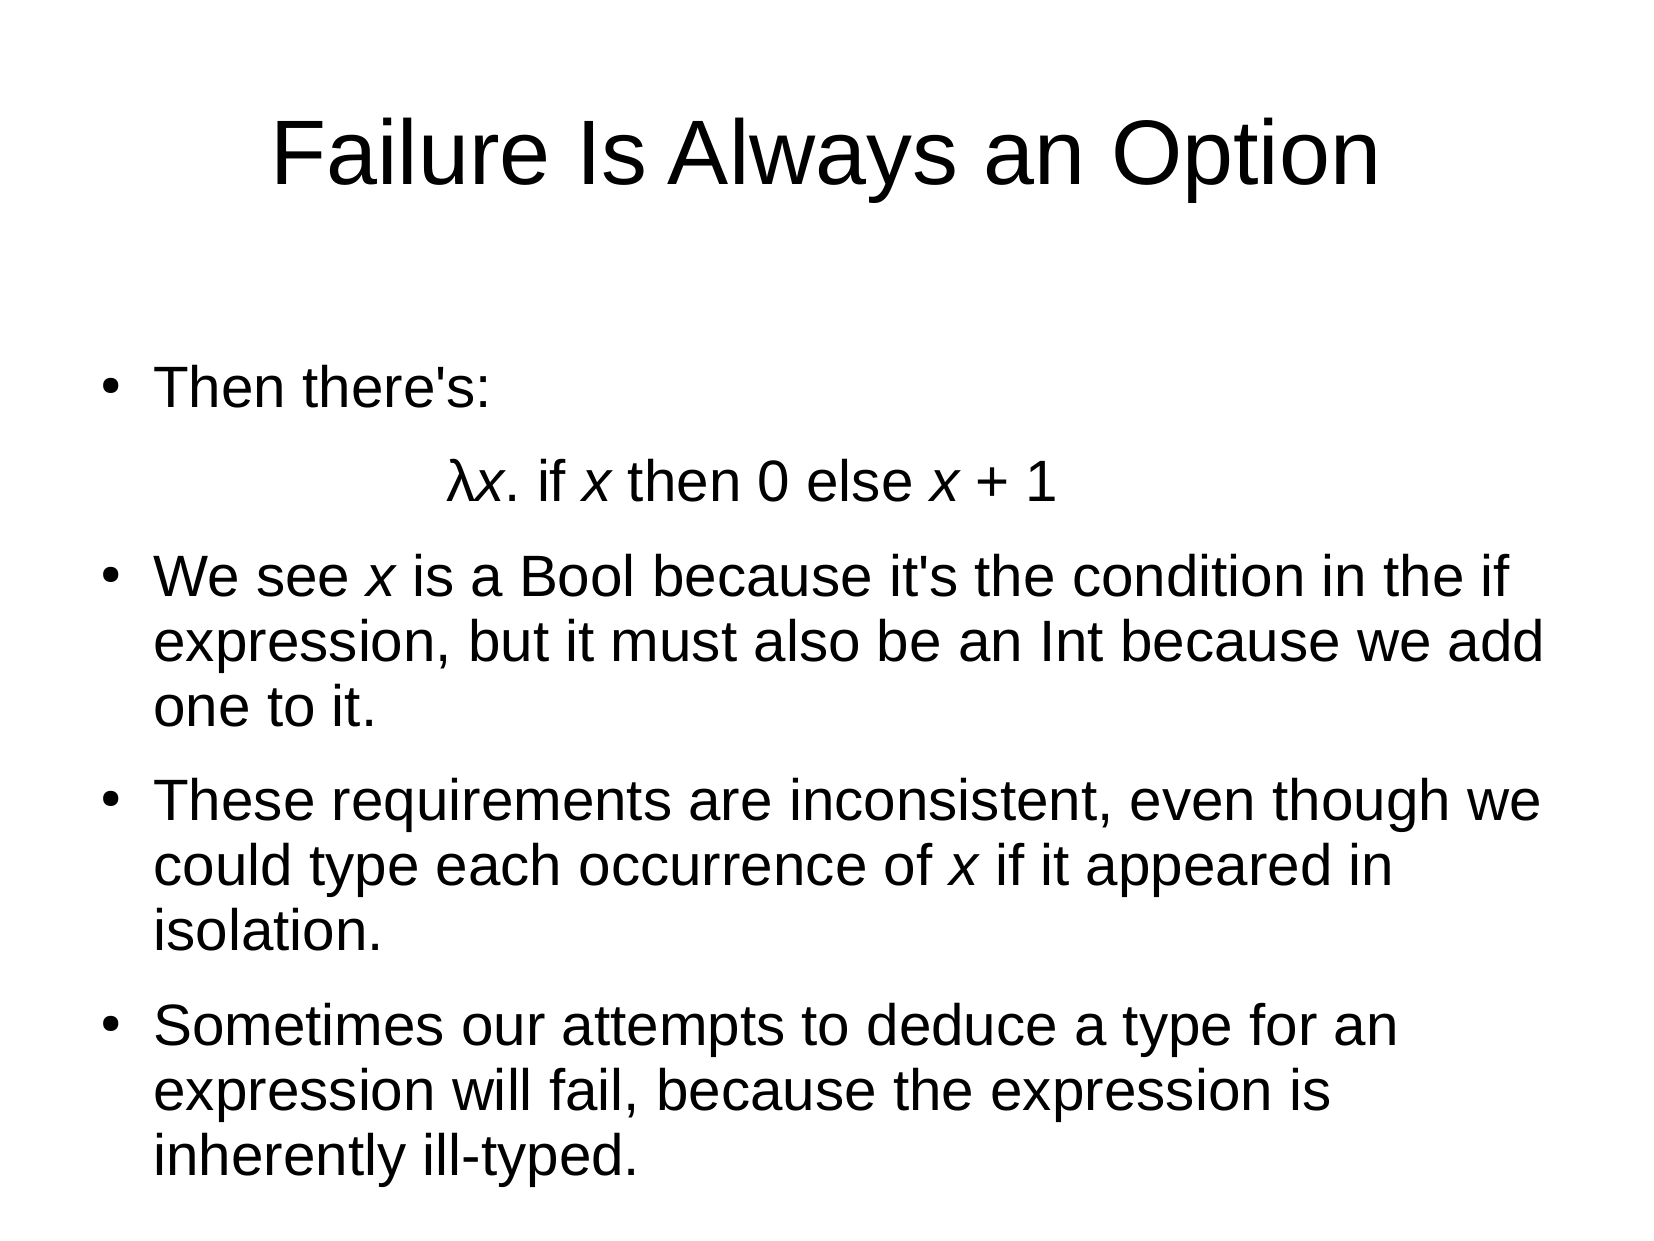

# Failure Is Always an Option
Then there's:
 λx. if x then 0 else x + 1
We see x is a Bool because it's the condition in the if expression, but it must also be an Int because we add one to it.
These requirements are inconsistent, even though we could type each occurrence of x if it appeared in isolation.
Sometimes our attempts to deduce a type for an expression will fail, because the expression is inherently ill-typed.